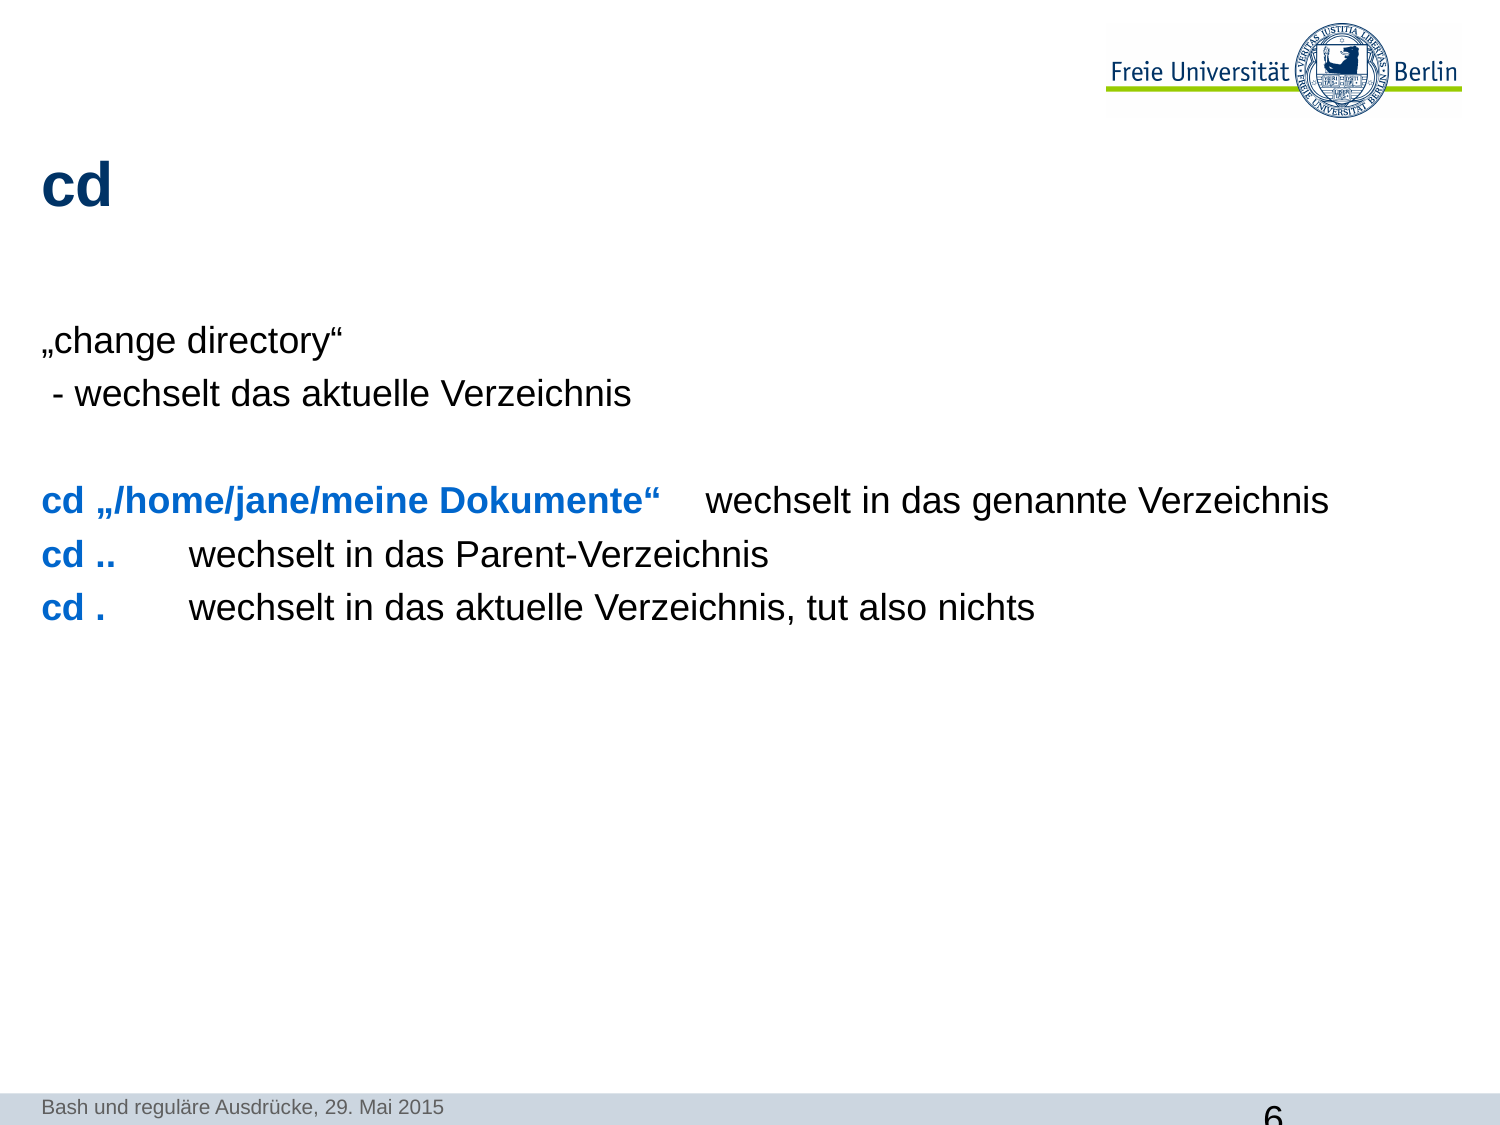

# cd
„change directory“
 - wechselt das aktuelle Verzeichnis
cd „/home/jane/meine Dokumente“	wechselt in das genannte Verzeichnis
cd ..	wechselt in das Parent-Verzeichnis
cd . 	wechselt in das aktuelle Verzeichnis, tut also nichts